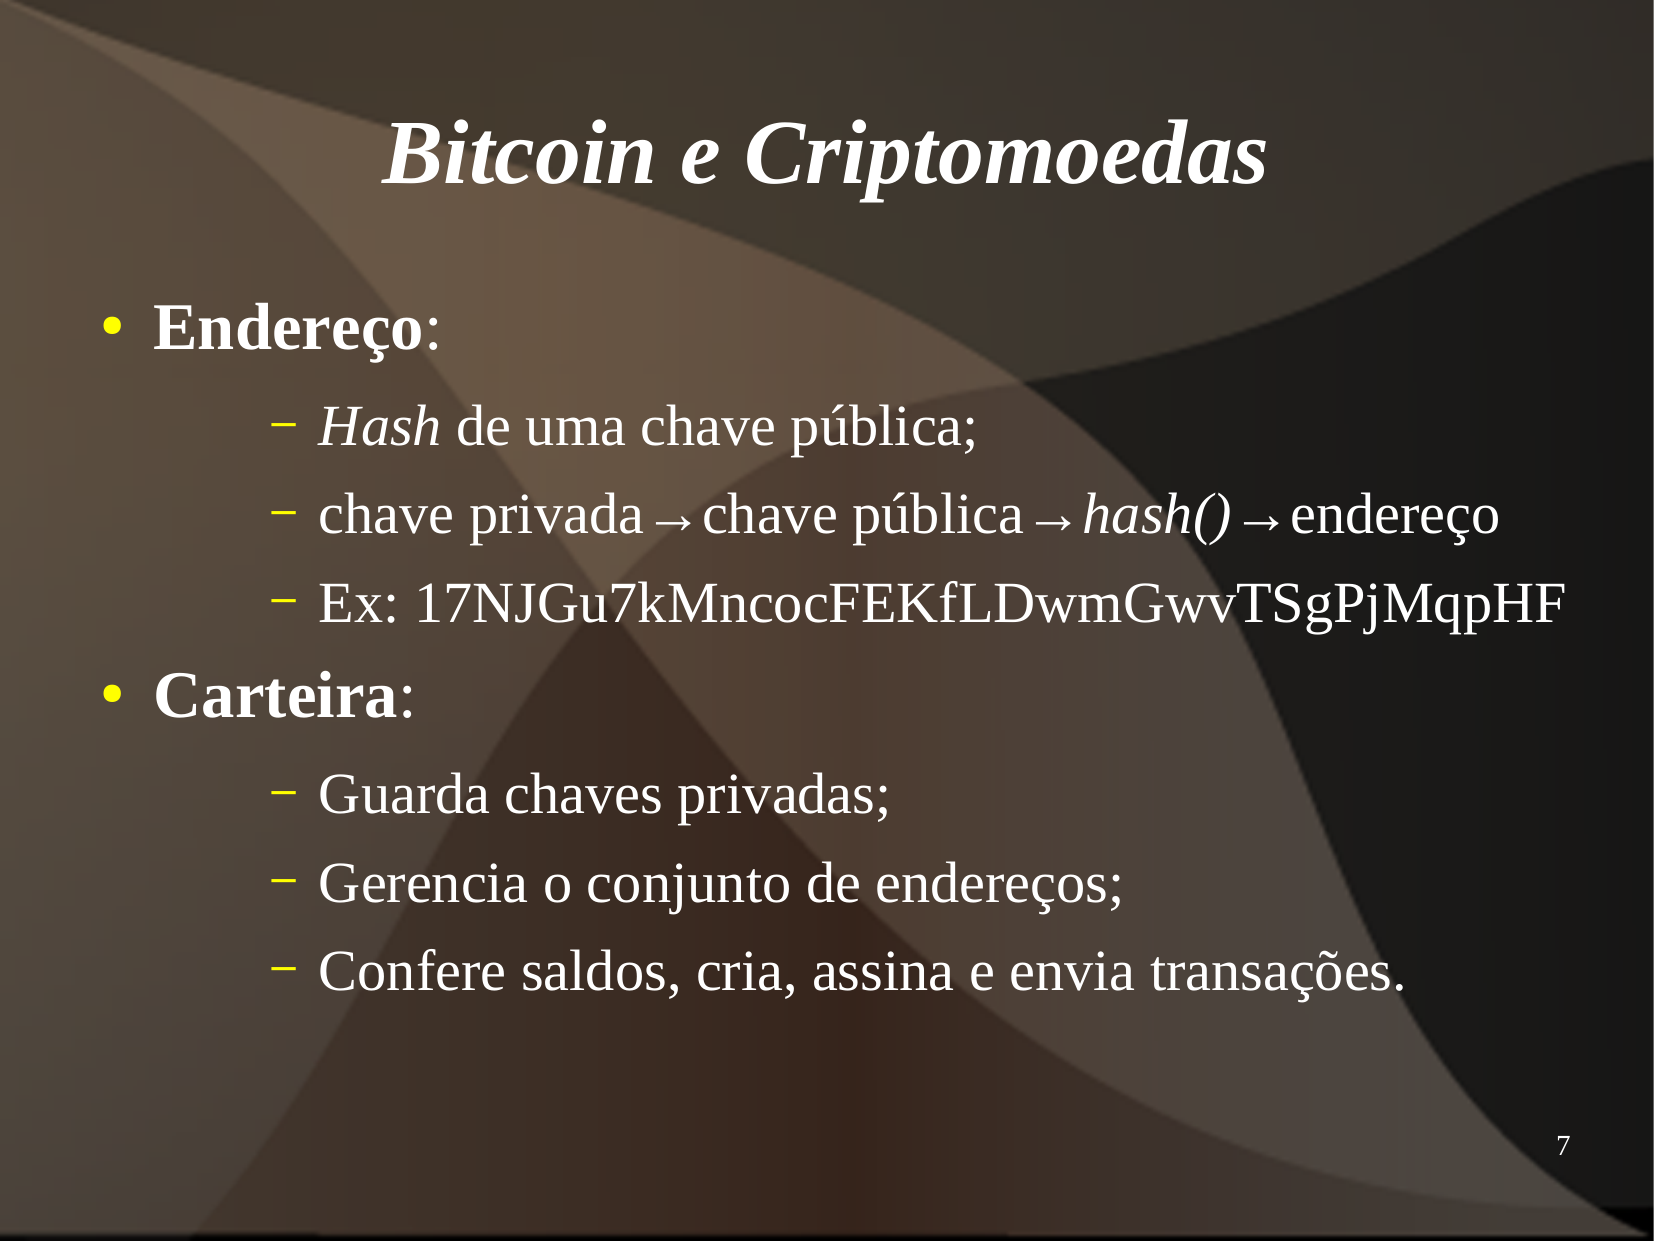

# Bitcoin e Criptomoedas
Endereço:
Hash de uma chave pública;
chave privada→chave pública→hash()→endereço
Ex: 17NJGu7kMncocFEKfLDwmGwvTSgPjMqpHF
Carteira:
Guarda chaves privadas;
Gerencia o conjunto de endereços;
Confere saldos, cria, assina e envia transações.
7